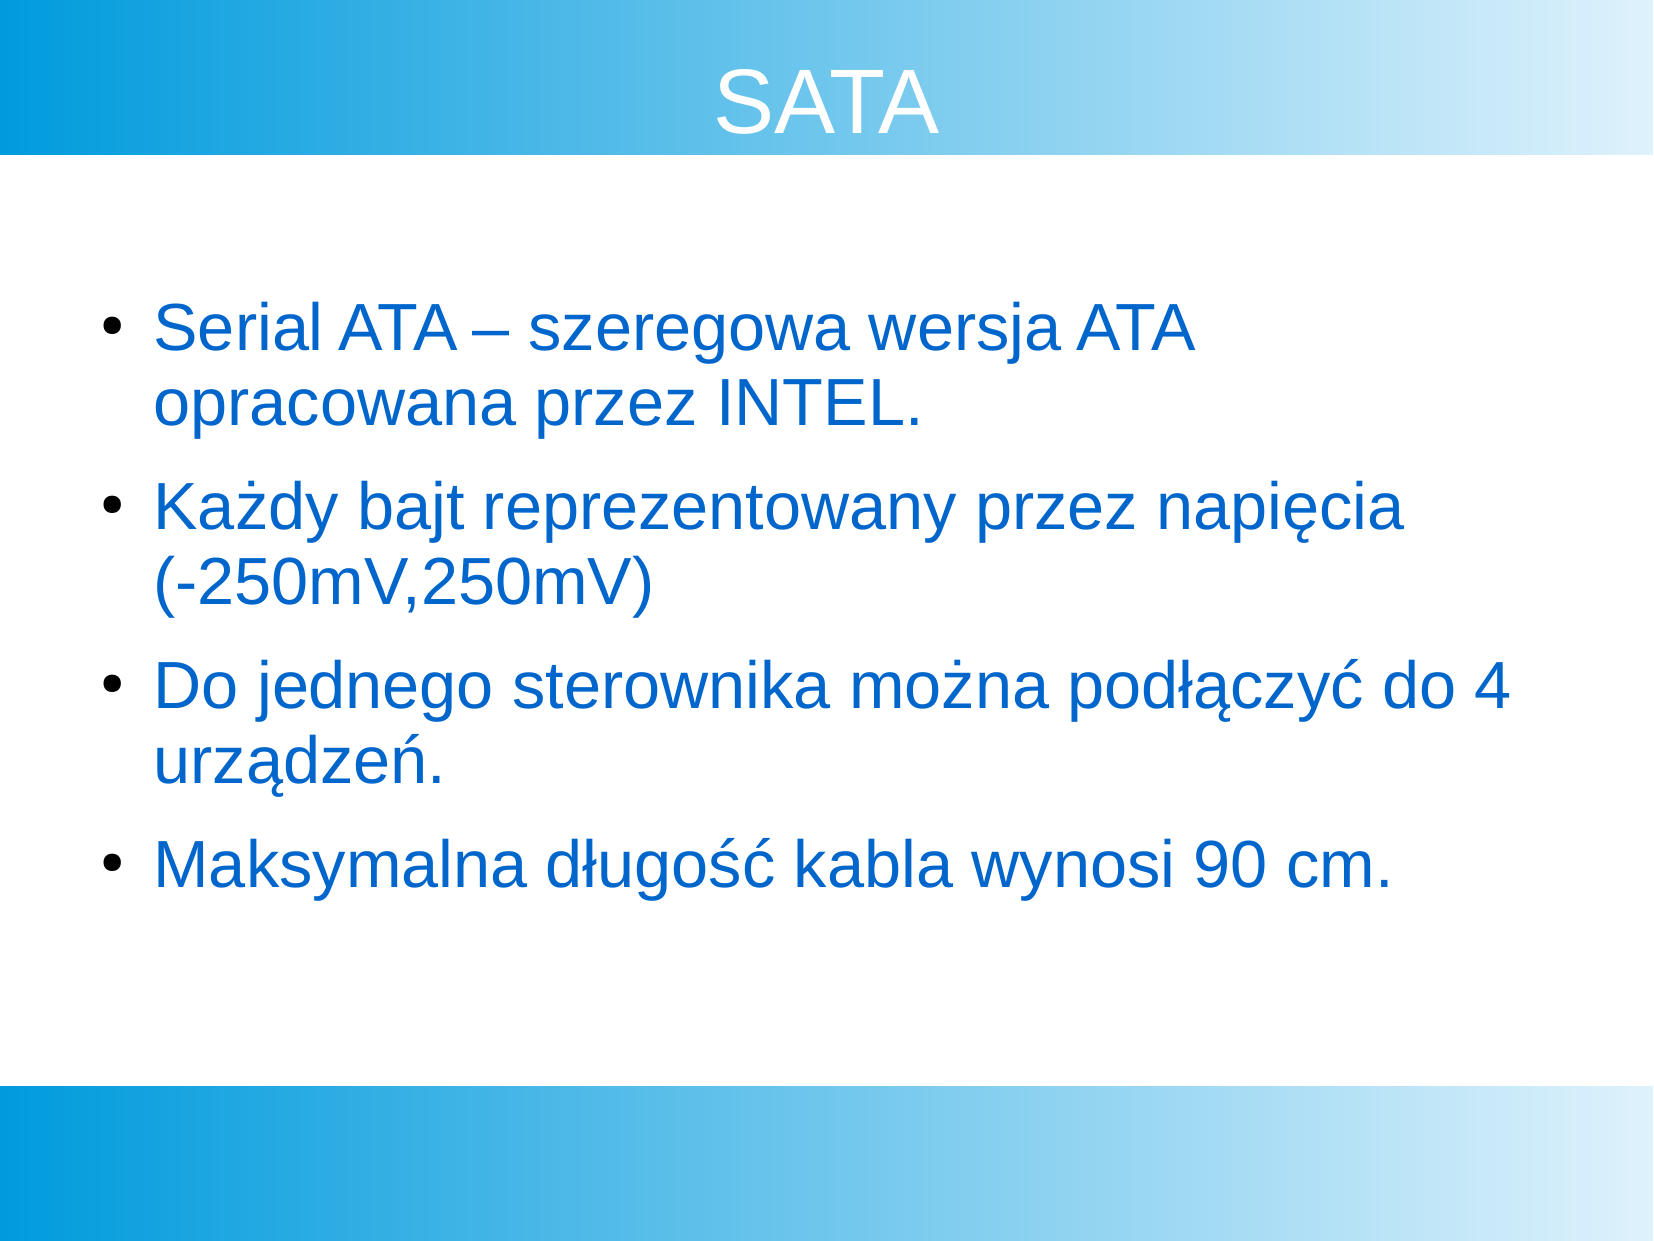

# SATA
Serial ATA – szeregowa wersja ATA opracowana przez INTEL.
Każdy bajt reprezentowany przez napięcia
(-250mV,250mV)
Do jednego sterownika można podłączyć do 4 urządzeń.
Maksymalna długość kabla wynosi 90 cm.